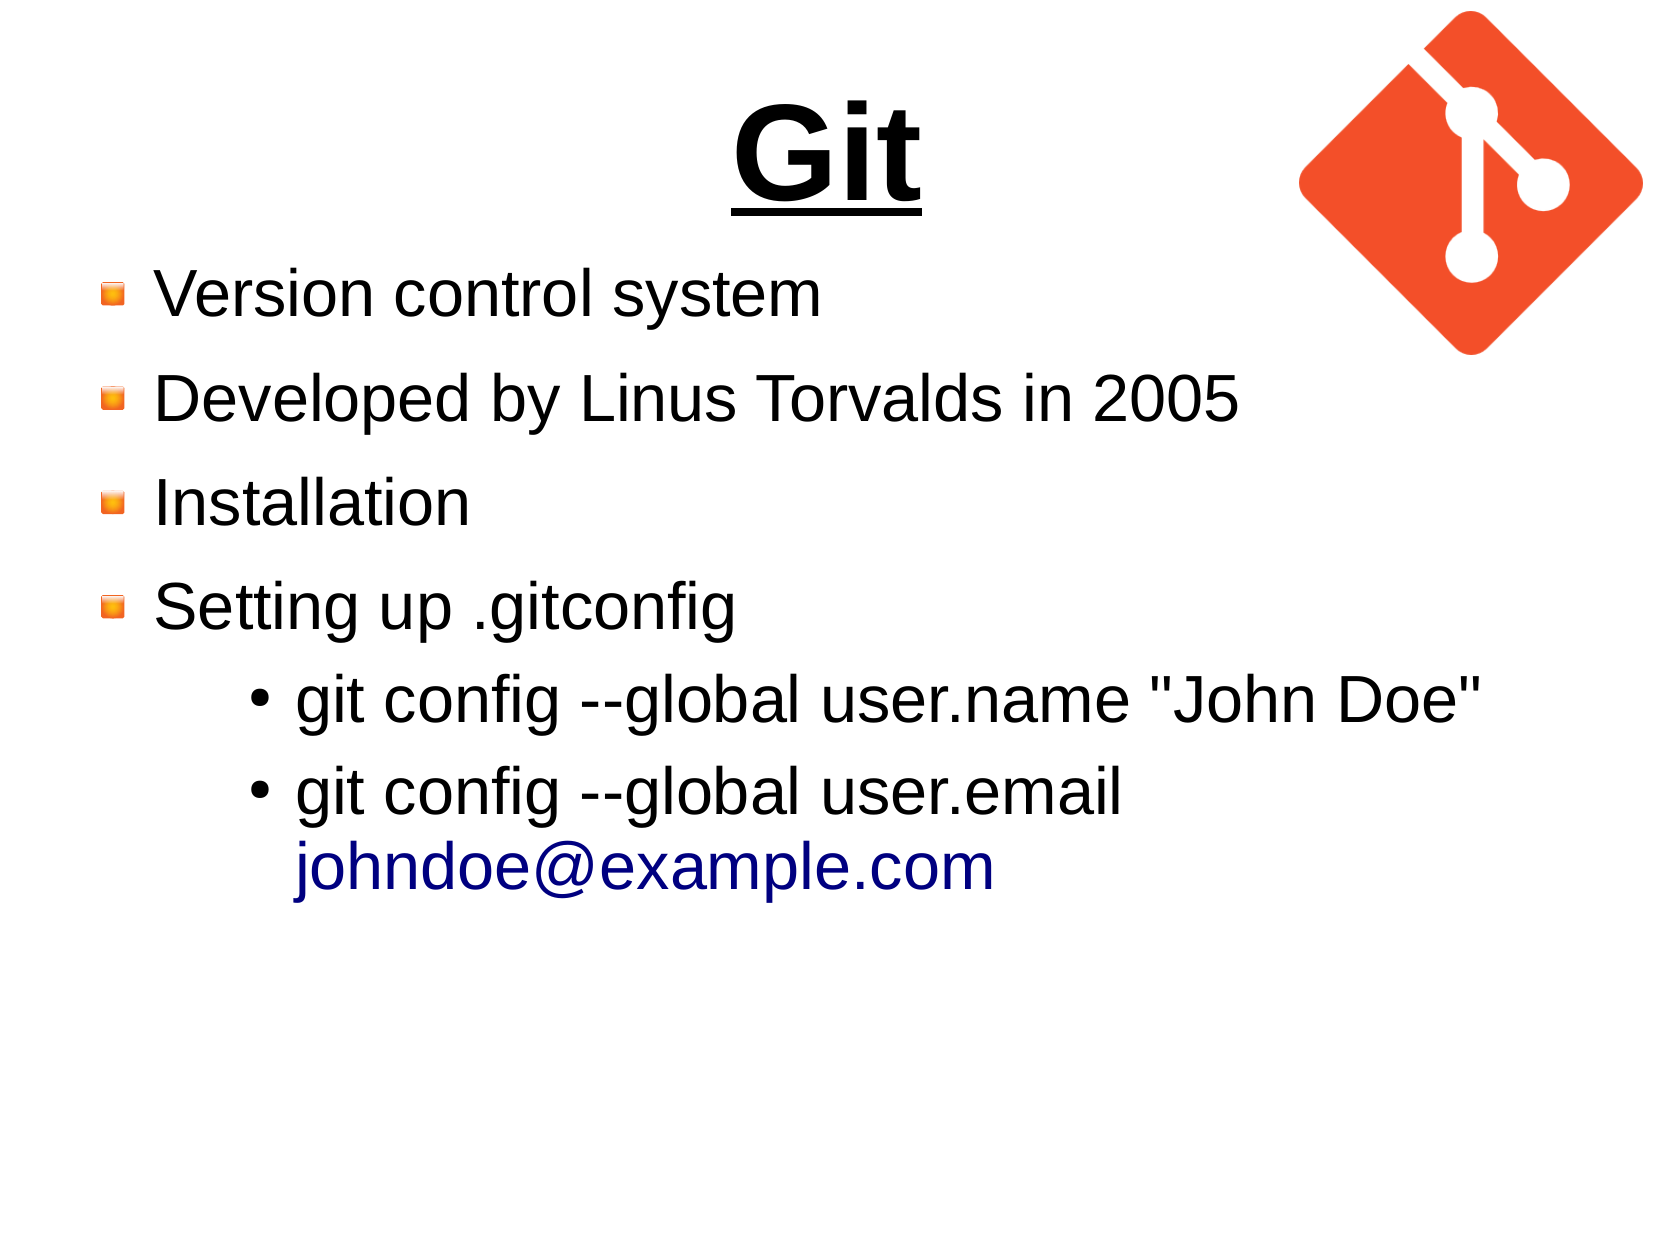

# Git
Version control system
Developed by Linus Torvalds in 2005
Installation
Setting up .gitconfig
git config --global user.name "John Doe"
git config --global user.email johndoe@example.com